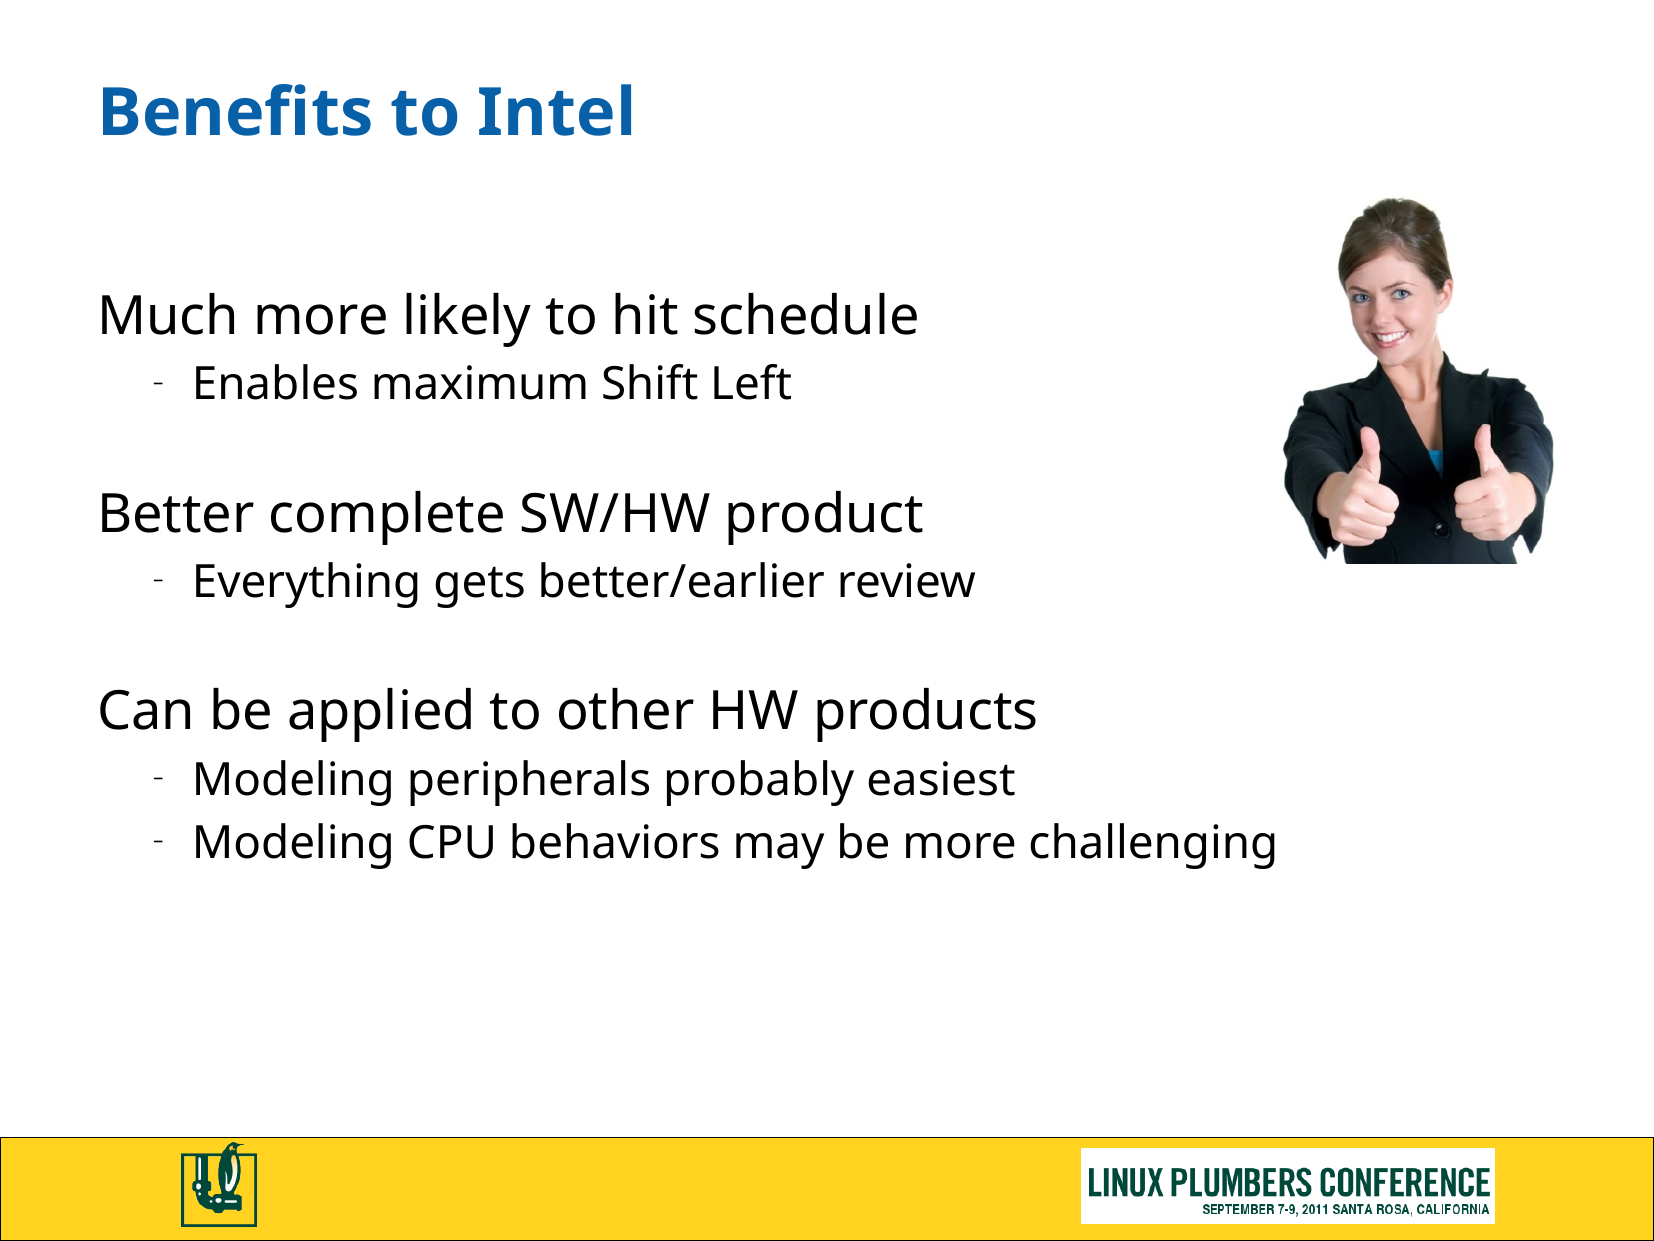

# Benefits to Intel
Much more likely to hit schedule
Enables maximum Shift Left
Better complete SW/HW product
Everything gets better/earlier review
Can be applied to other HW products
Modeling peripherals probably easiest
Modeling CPU behaviors may be more challenging